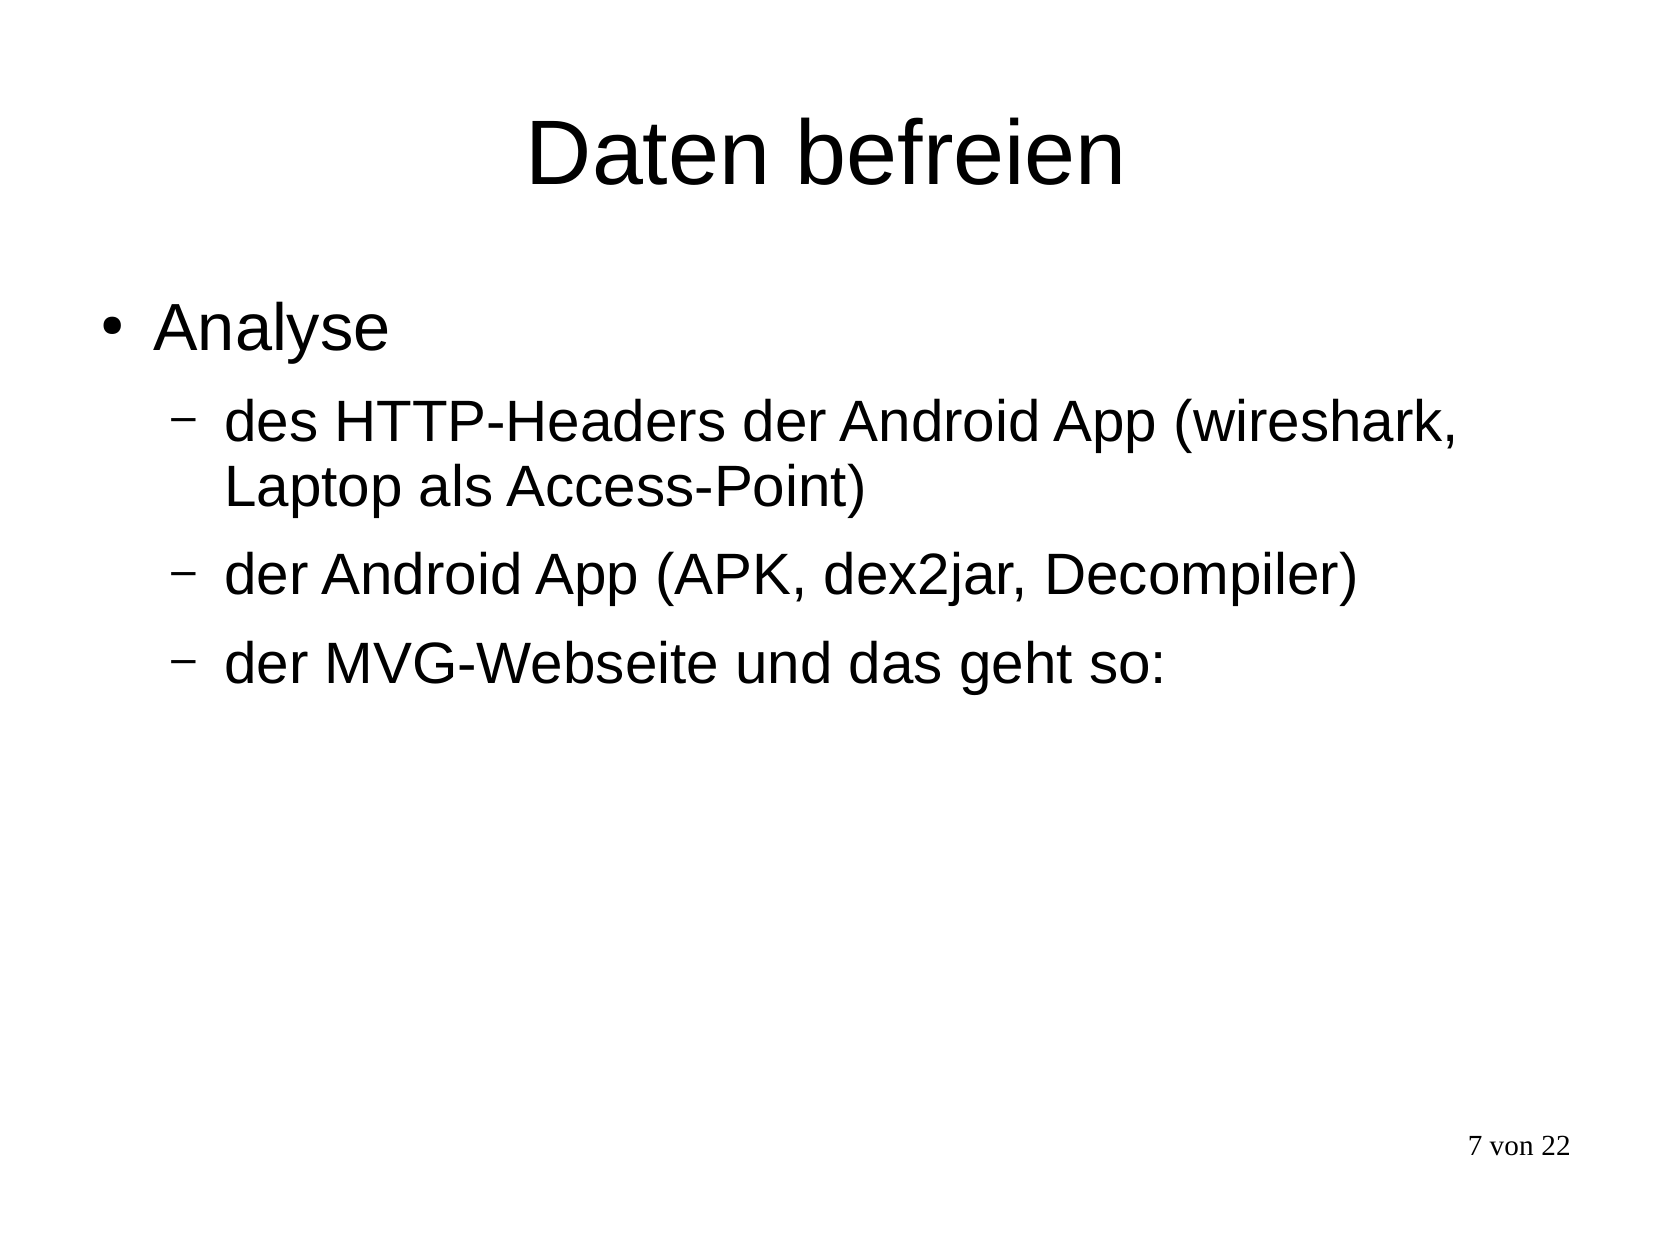

# Daten befreien
Analyse
des HTTP-Headers der Android App (wireshark, Laptop als Access-Point)
der Android App (APK, dex2jar, Decompiler)
der MVG-Webseite und das geht so:
7